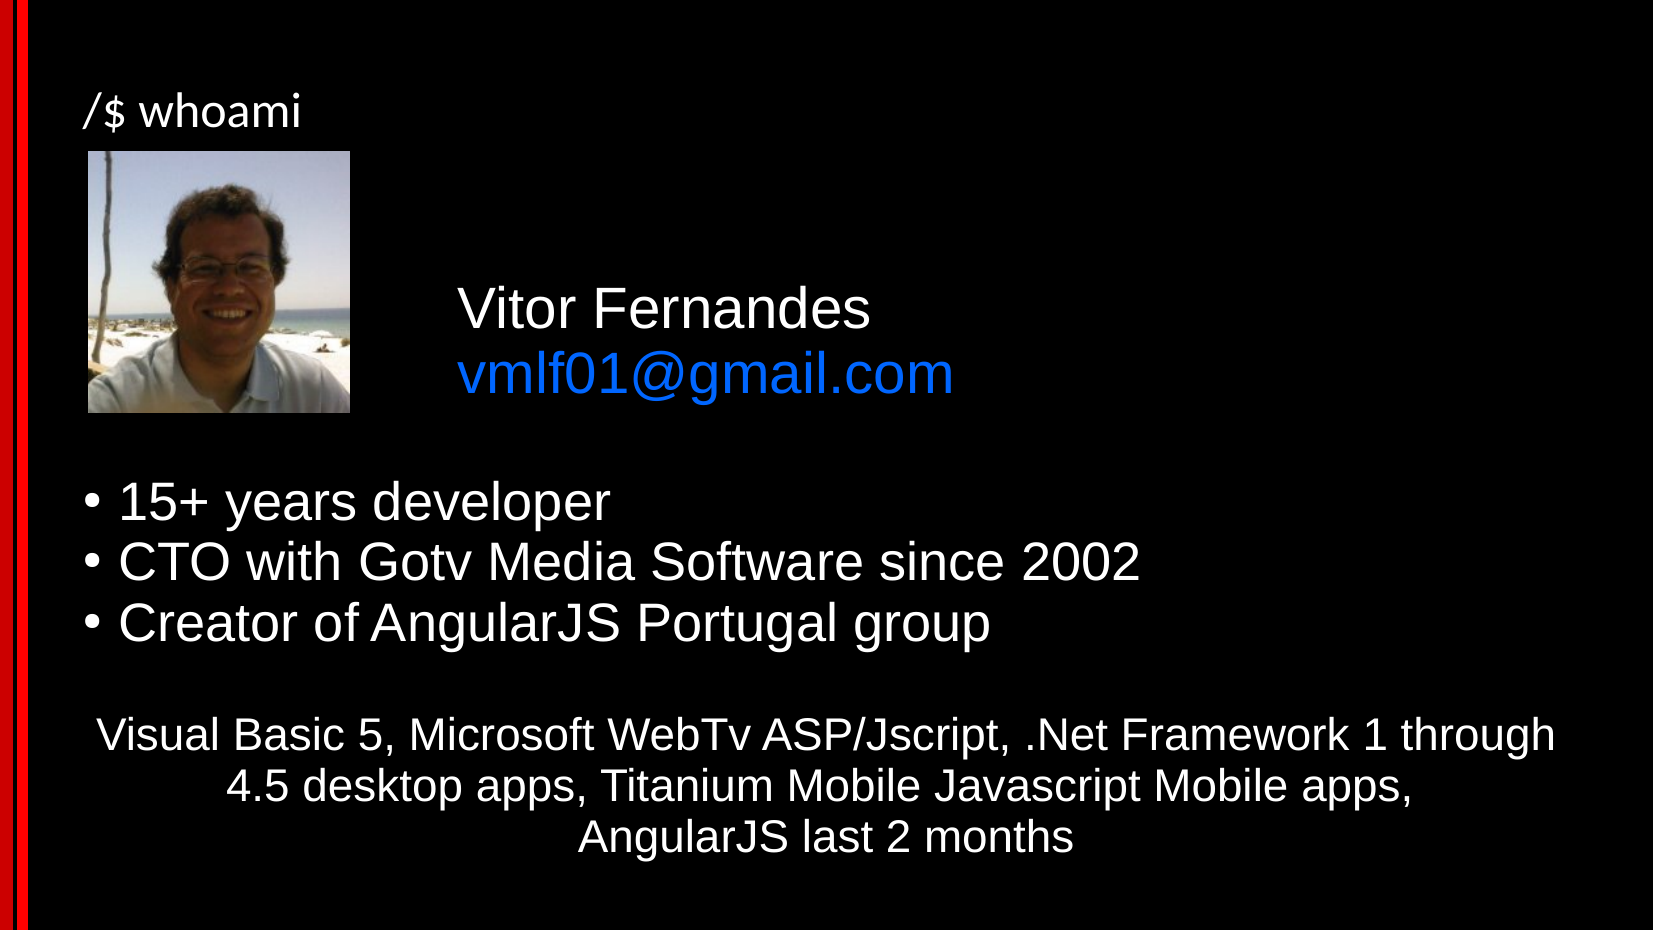

/$ whoami
# Vitor Fernandes
					vmlf01@gmail.com
15+ years developer
CTO with Gotv Media Software since 2002
Creator of AngularJS Portugal group
Visual Basic 5, Microsoft WebTv ASP/Jscript, .Net Framework 1 through 4.5 desktop apps, Titanium Mobile Javascript Mobile apps,
AngularJS last 2 months